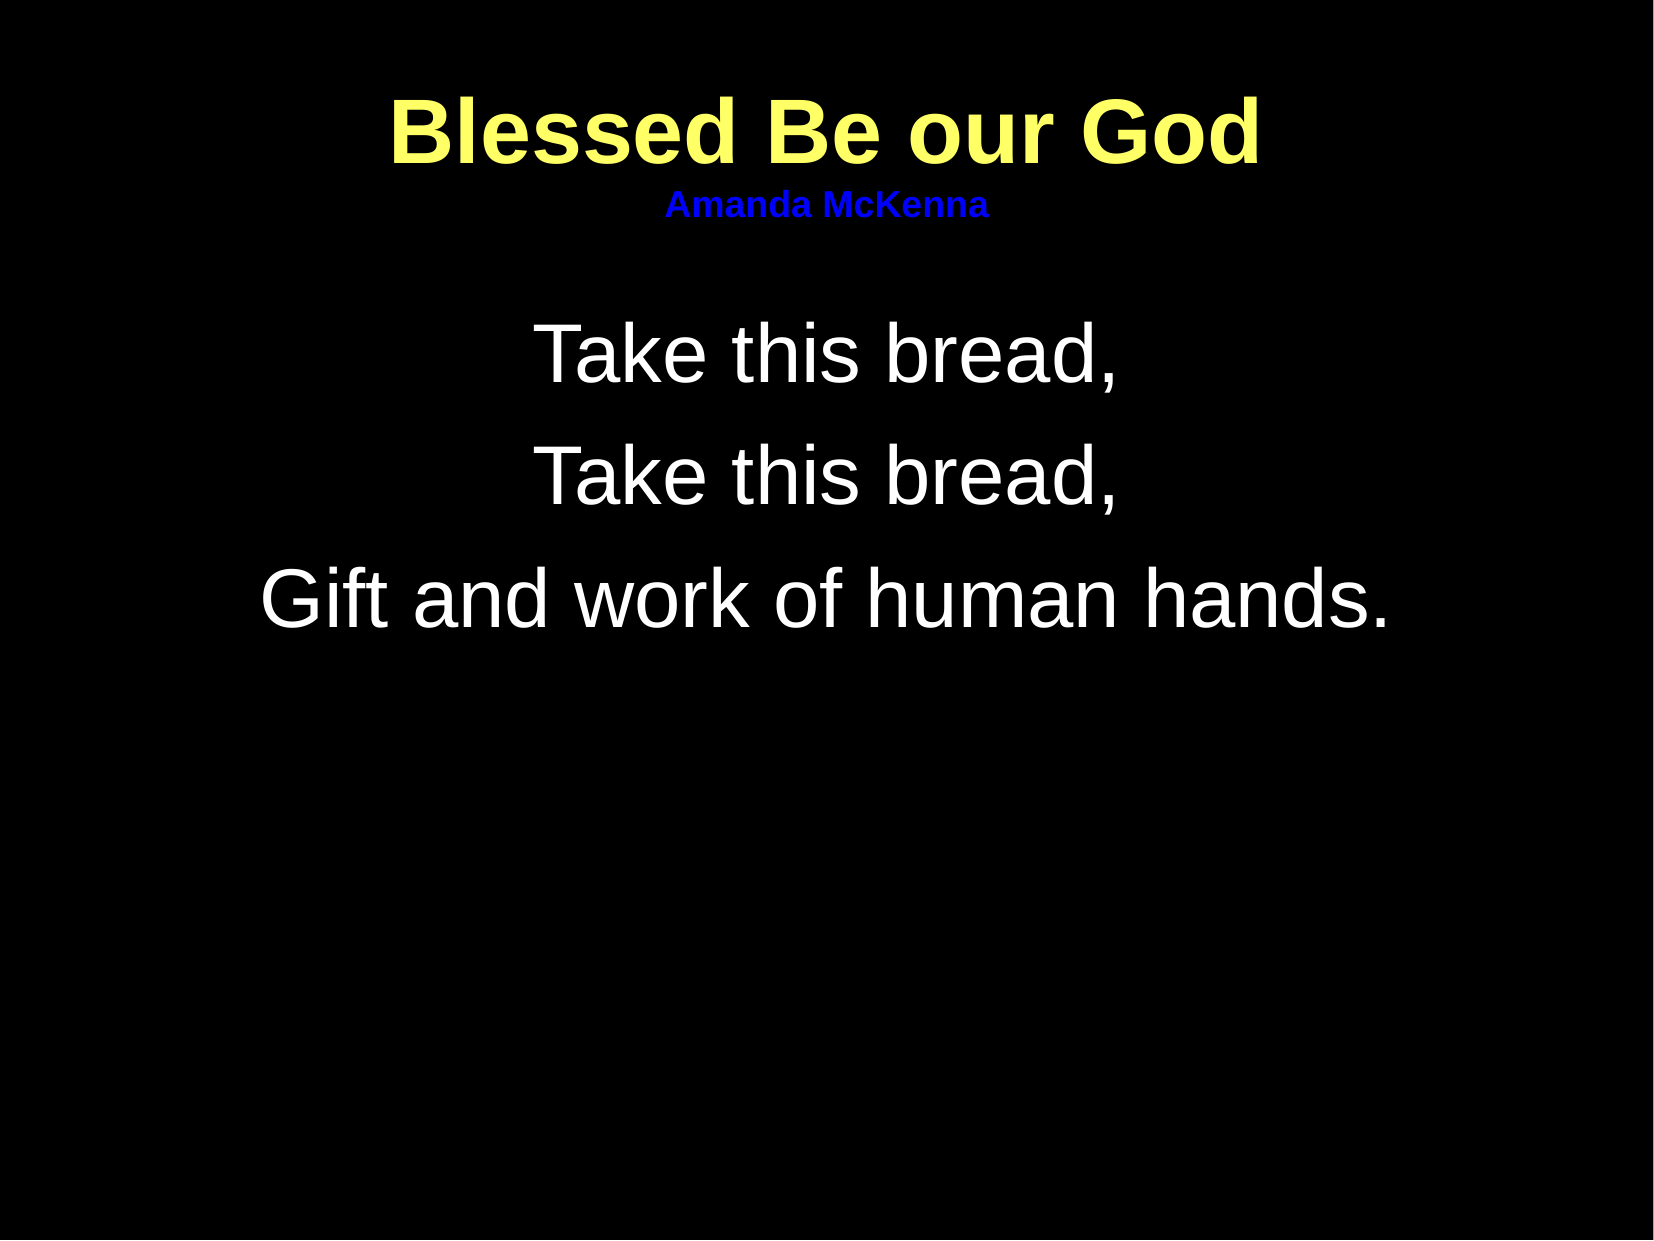

# Blessed Be our God Amanda McKenna
Take this bread,
Take this bread,
Gift and work of human hands.